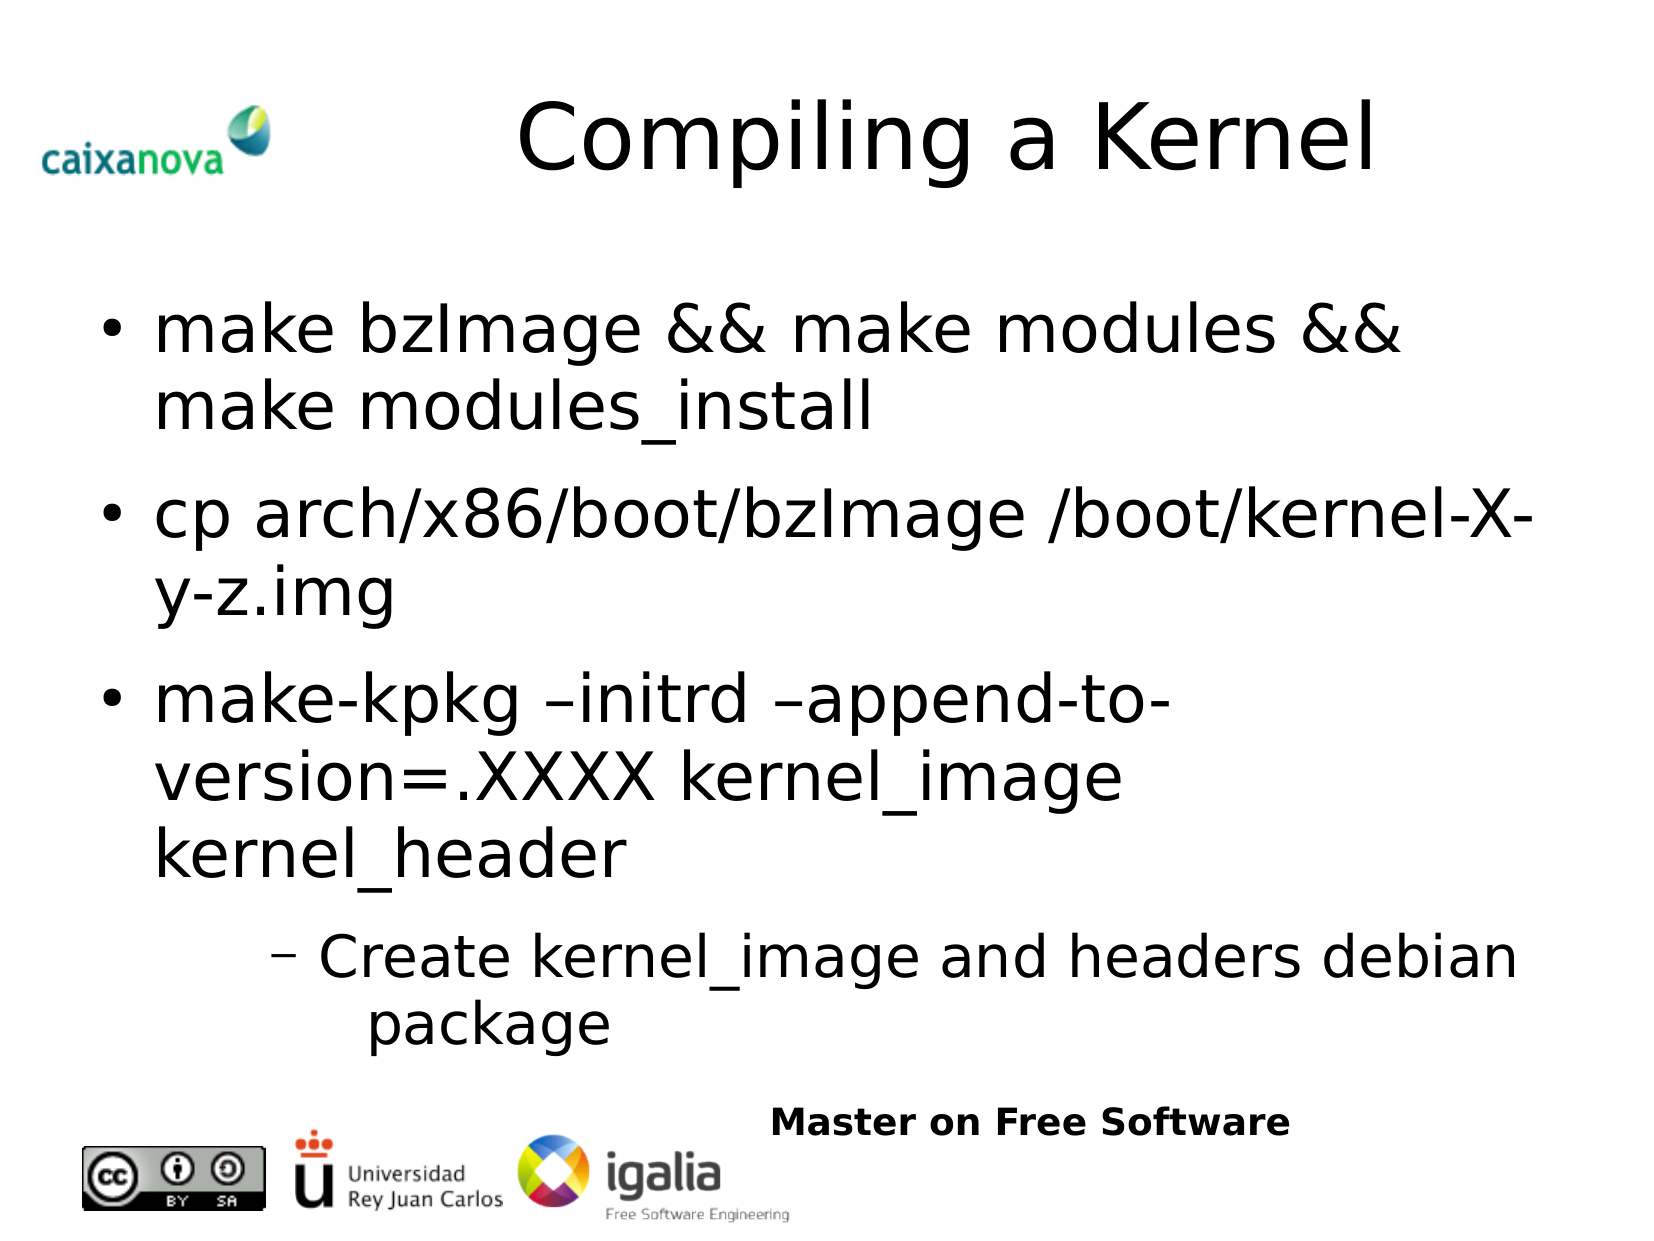

# Compiling a Kernel
make bzImage && make modules && make modules_install
cp arch/x86/boot/bzImage /boot/kernel-X-y-z.img
make-kpkg –initrd –append-to-version=.XXXX kernel_image kernel_header
Create kernel_image and headers debian package